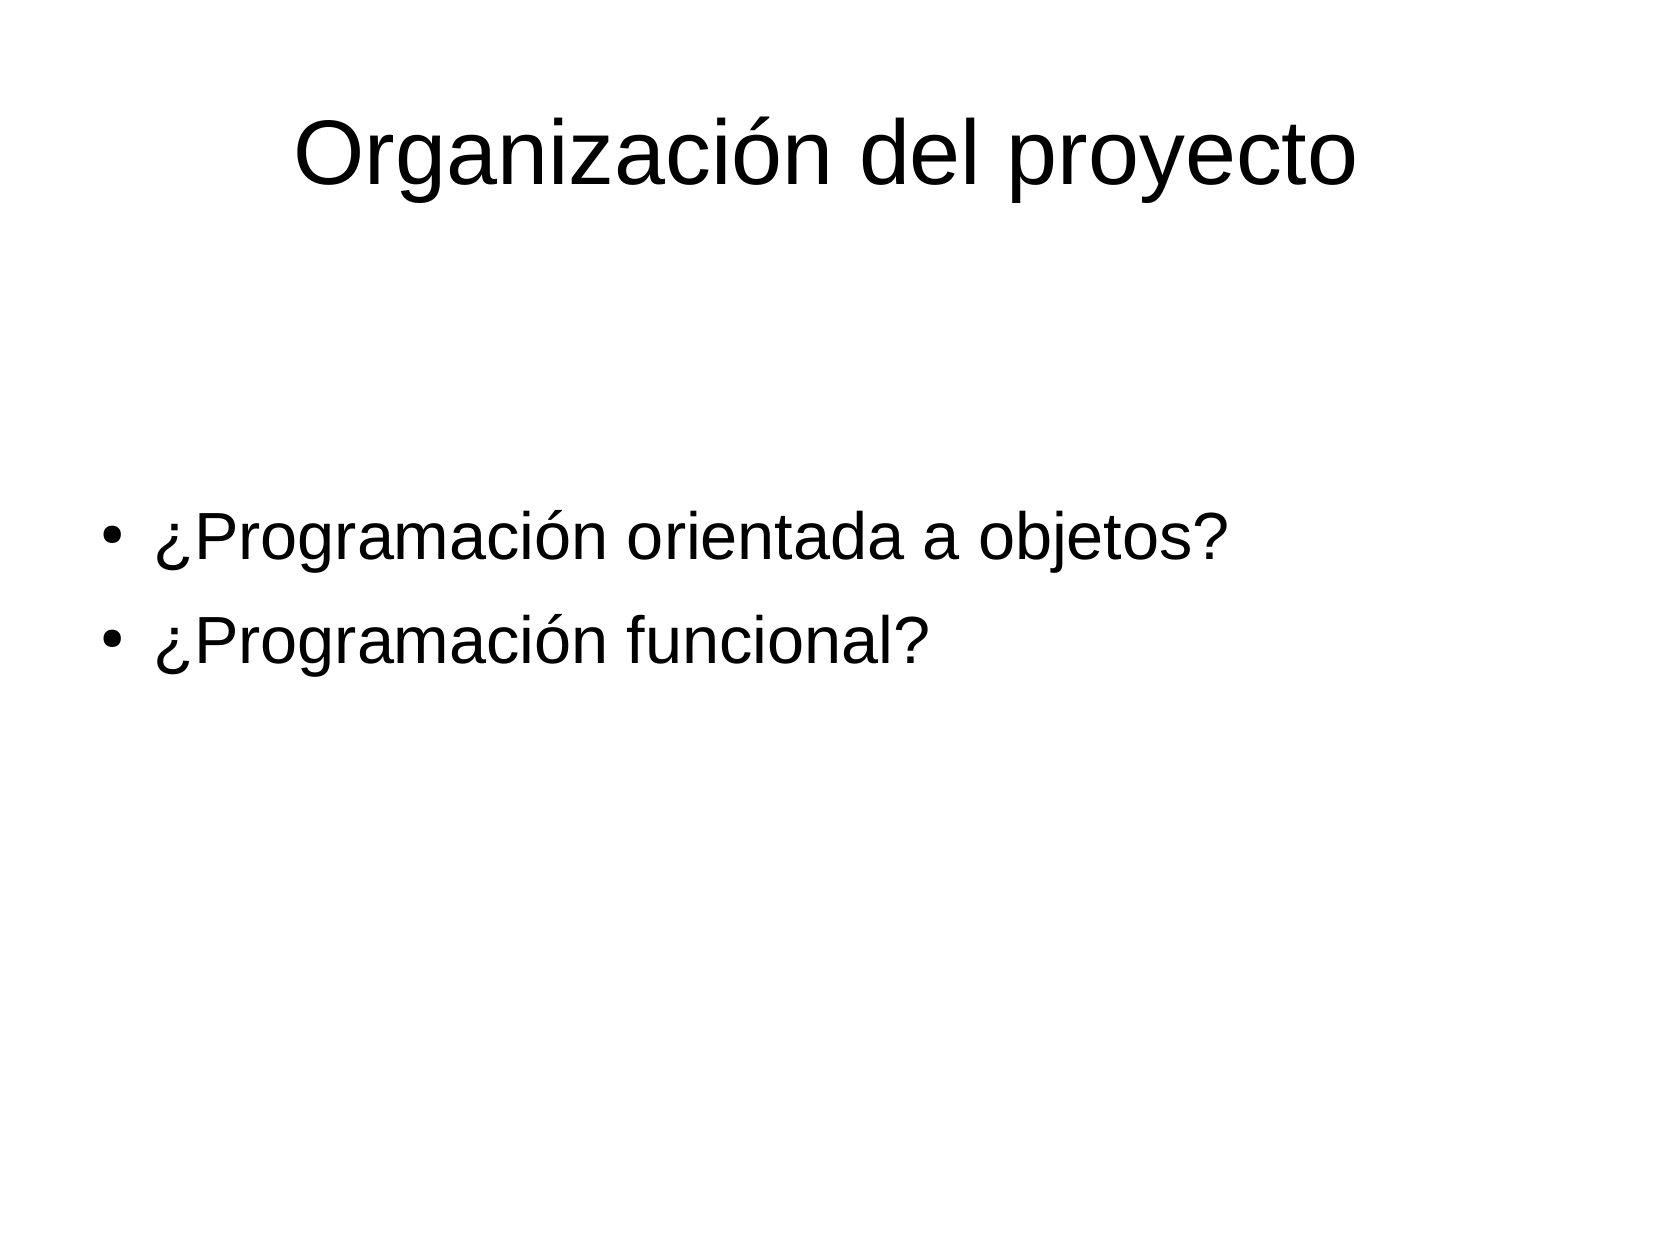

# Organización del proyecto
¿Programación orientada a objetos?
¿Programación funcional?